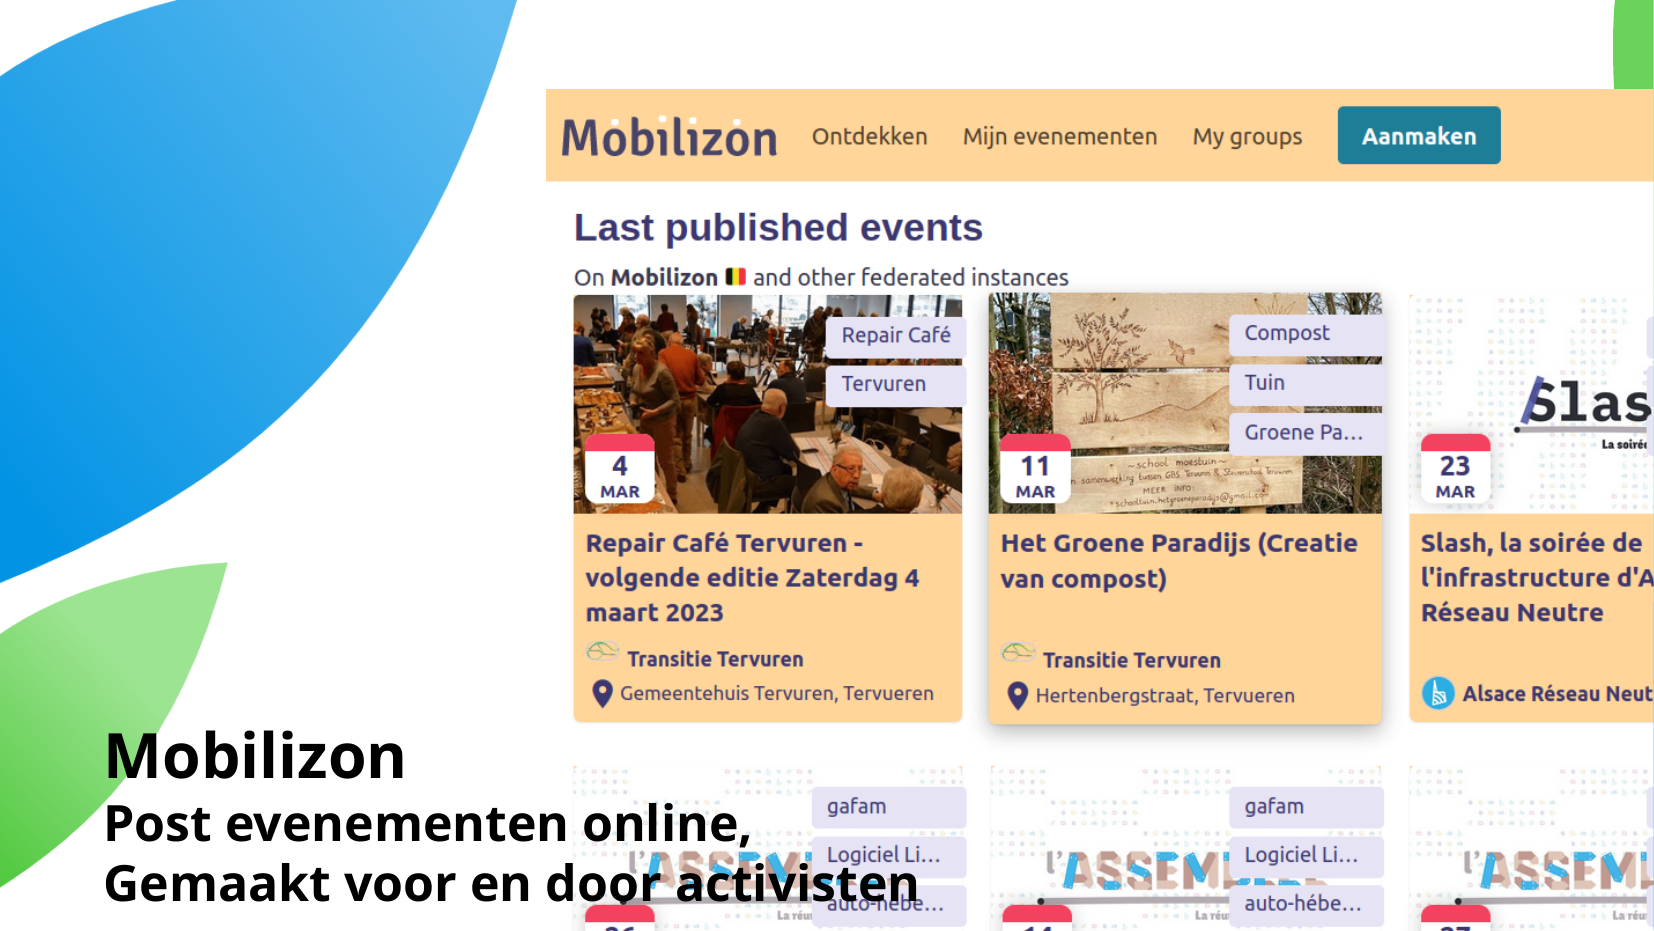

Mobilizon
Post evenementen online,
Gemaakt voor en door activisten